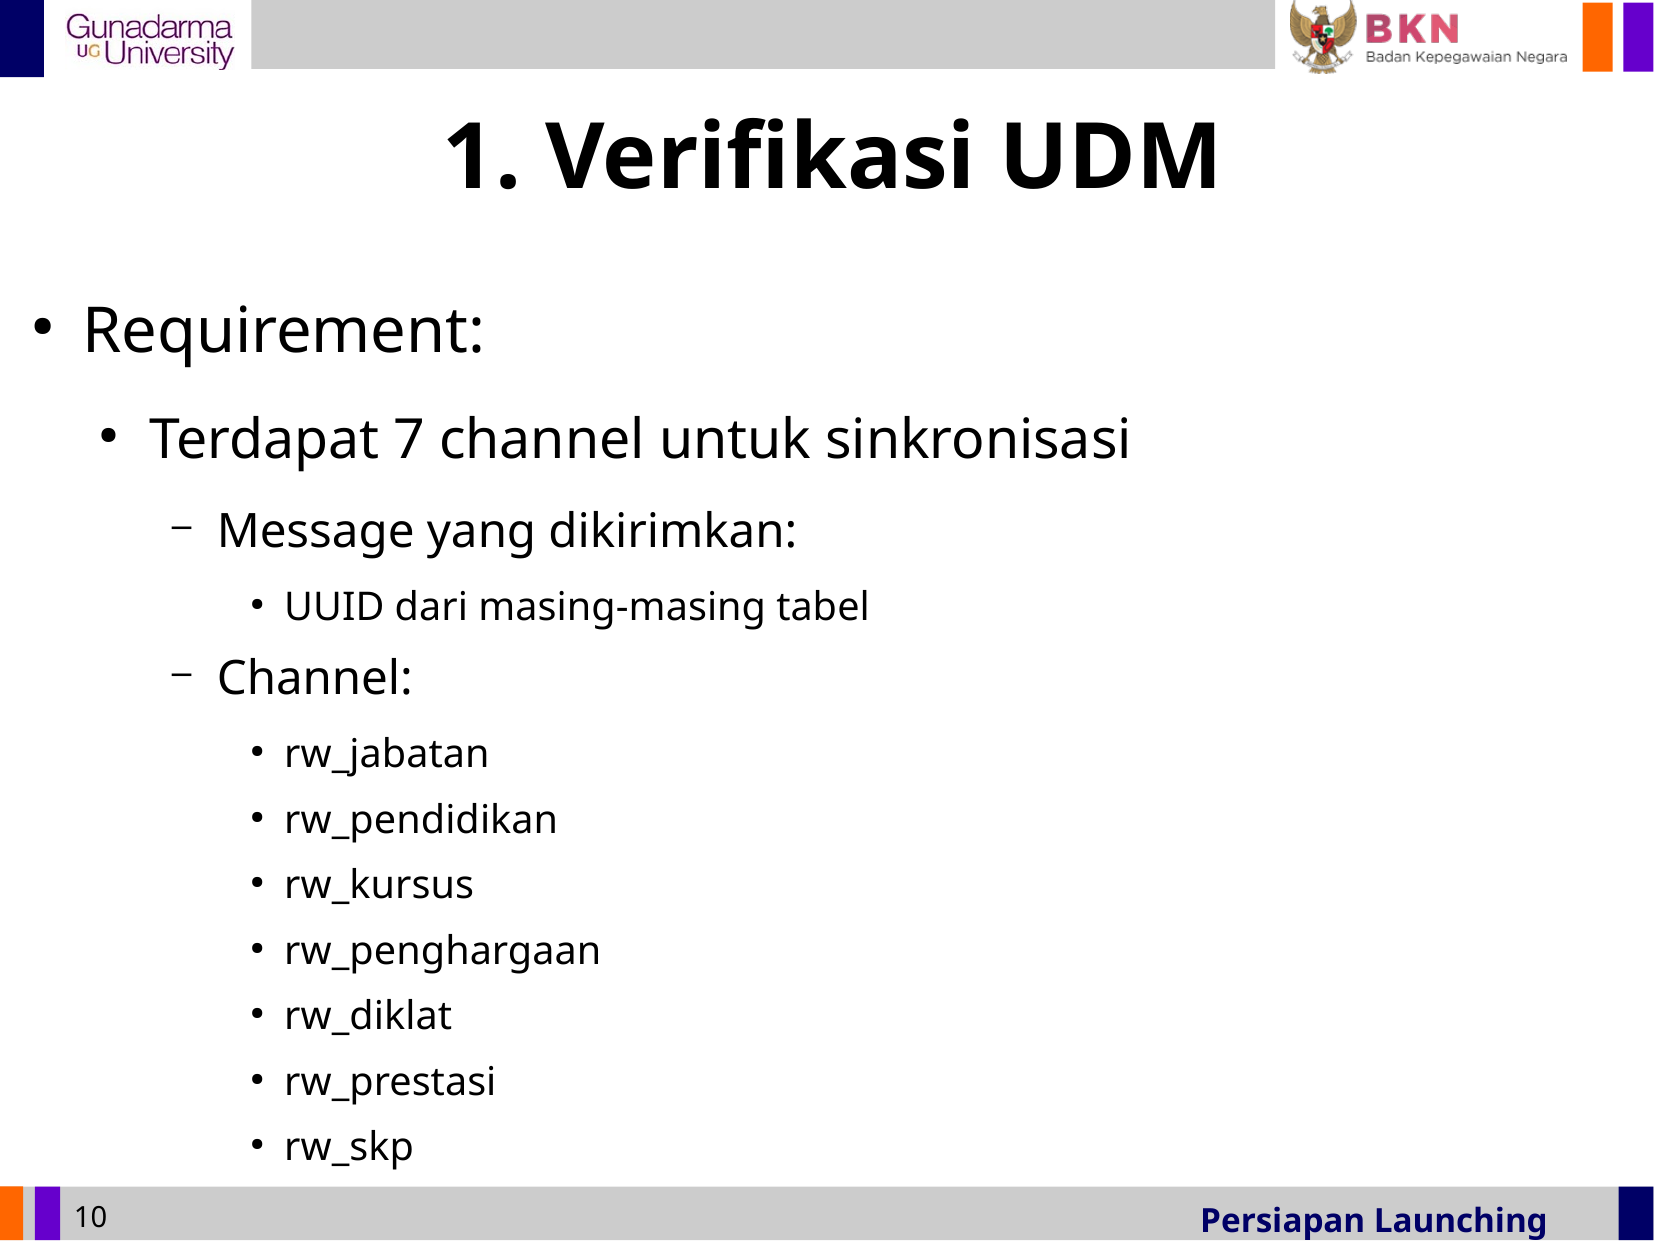

# 1. Verifikasi UDM
Requirement:
Terdapat 7 channel untuk sinkronisasi
Message yang dikirimkan:
UUID dari masing-masing tabel
Channel:
rw_jabatan
rw_pendidikan
rw_kursus
rw_penghargaan
rw_diklat
rw_prestasi
rw_skp